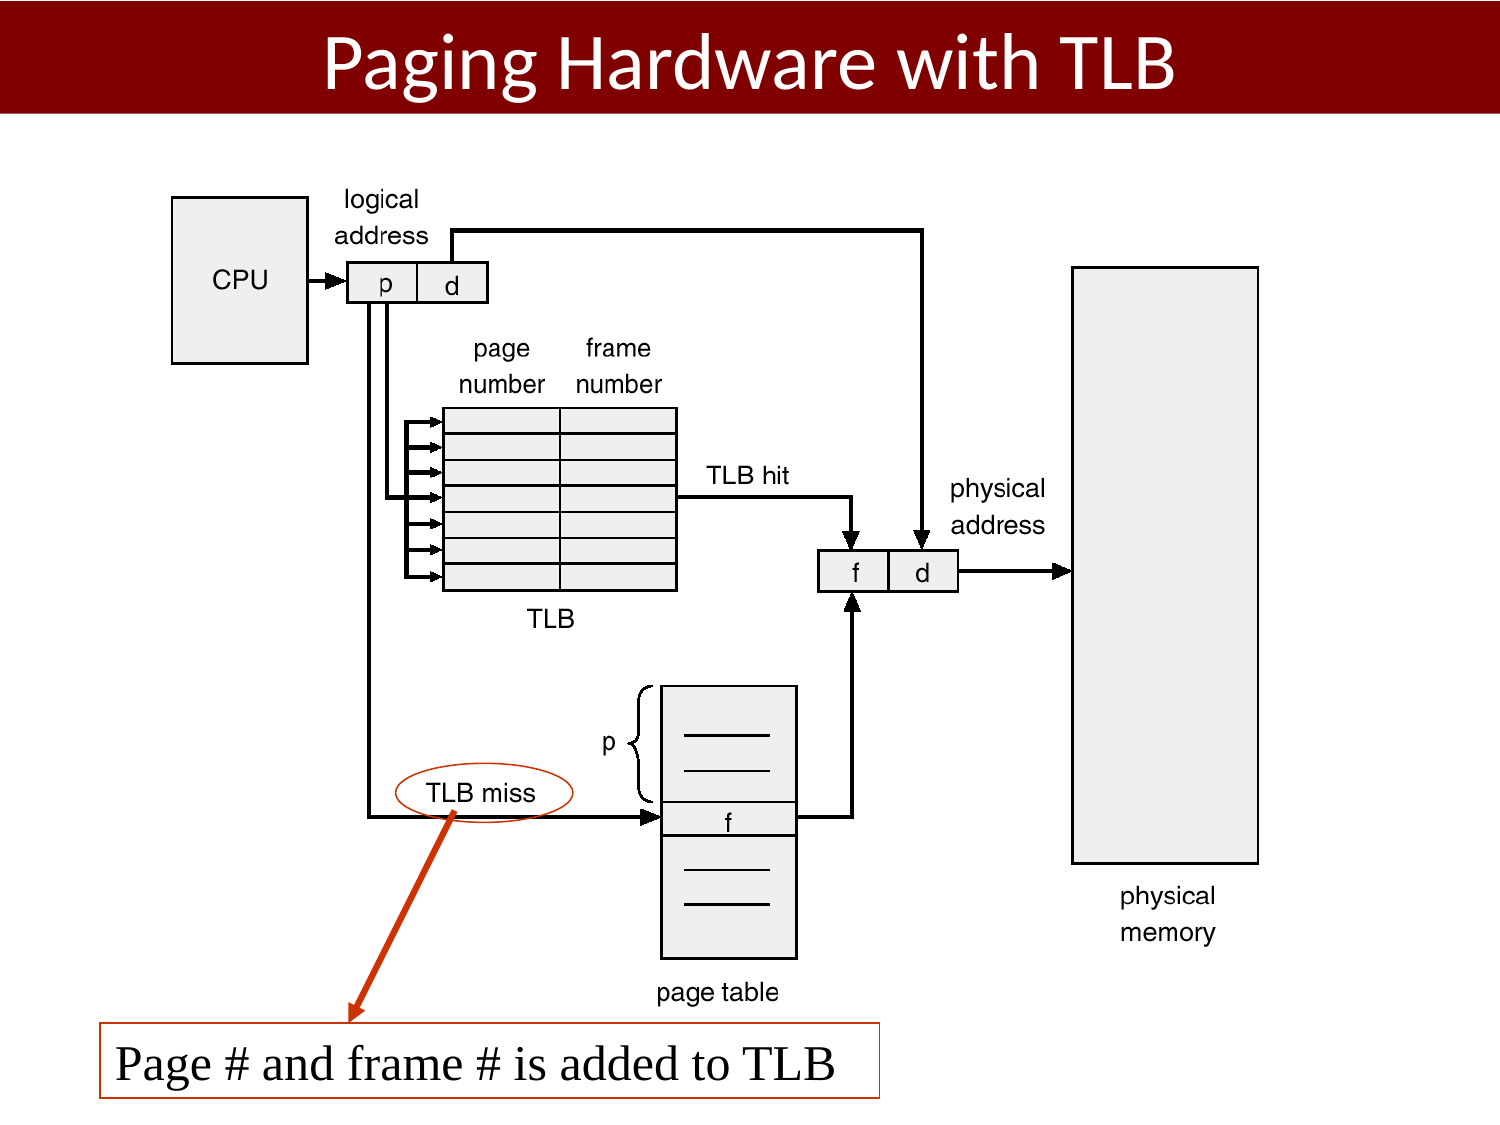

# Paging Hardware with TLB
Page # and frame # is added to TLB